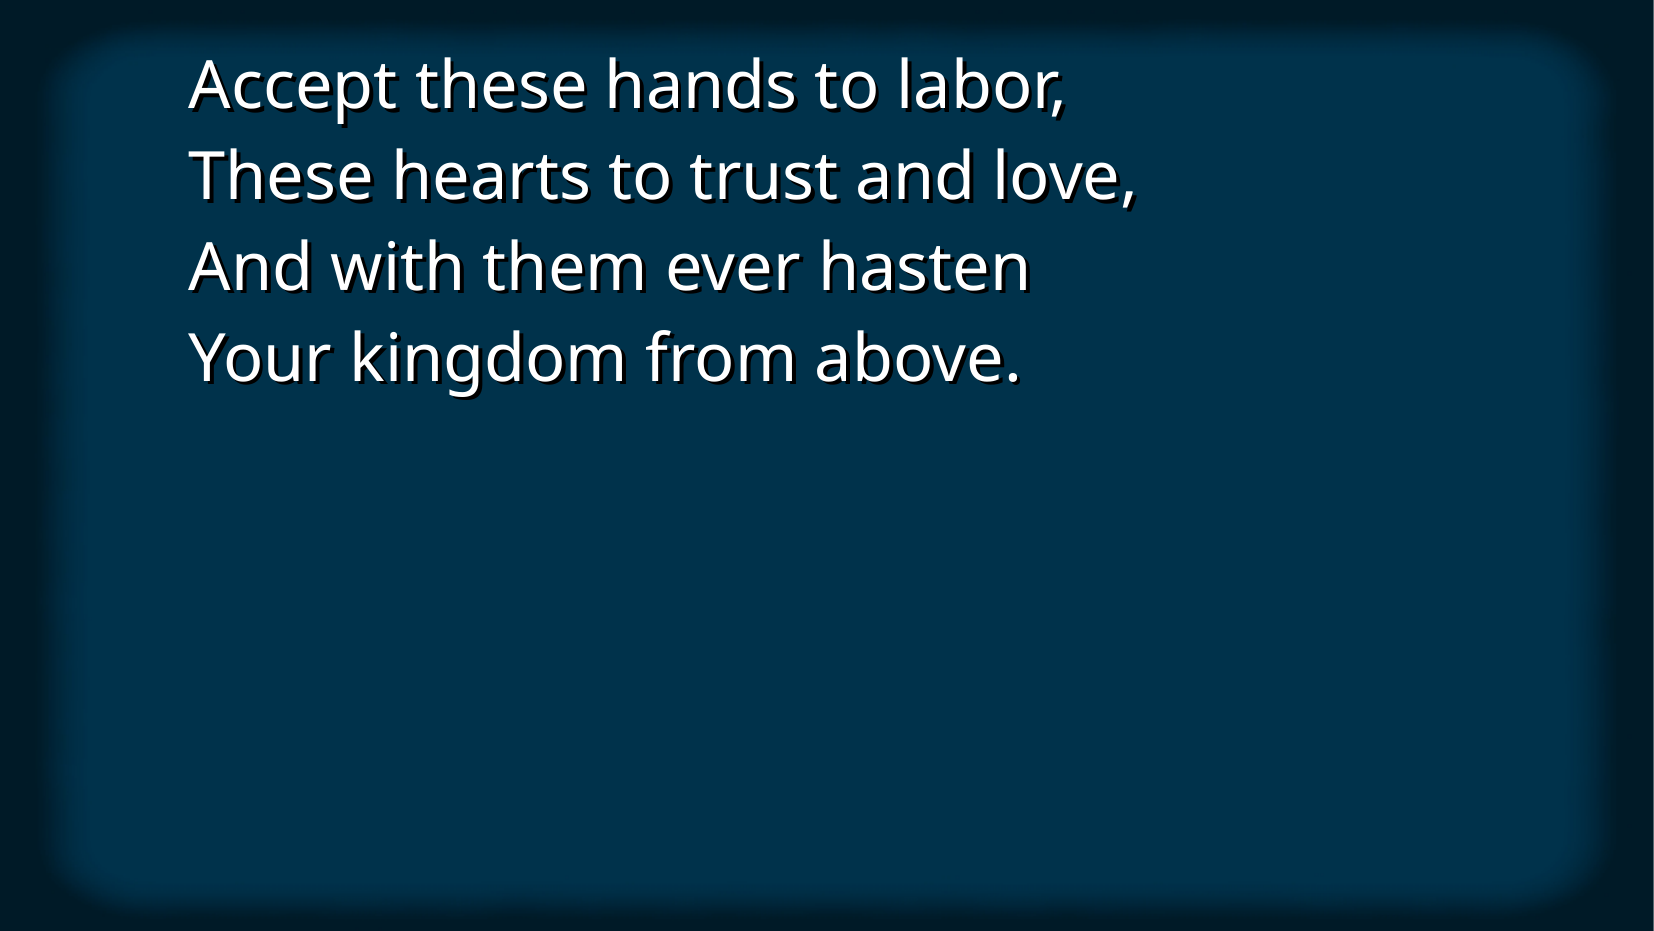

Accept these hands to labor,
 These hearts to trust and love,
 And with them ever hasten
 Your kingdom from above.